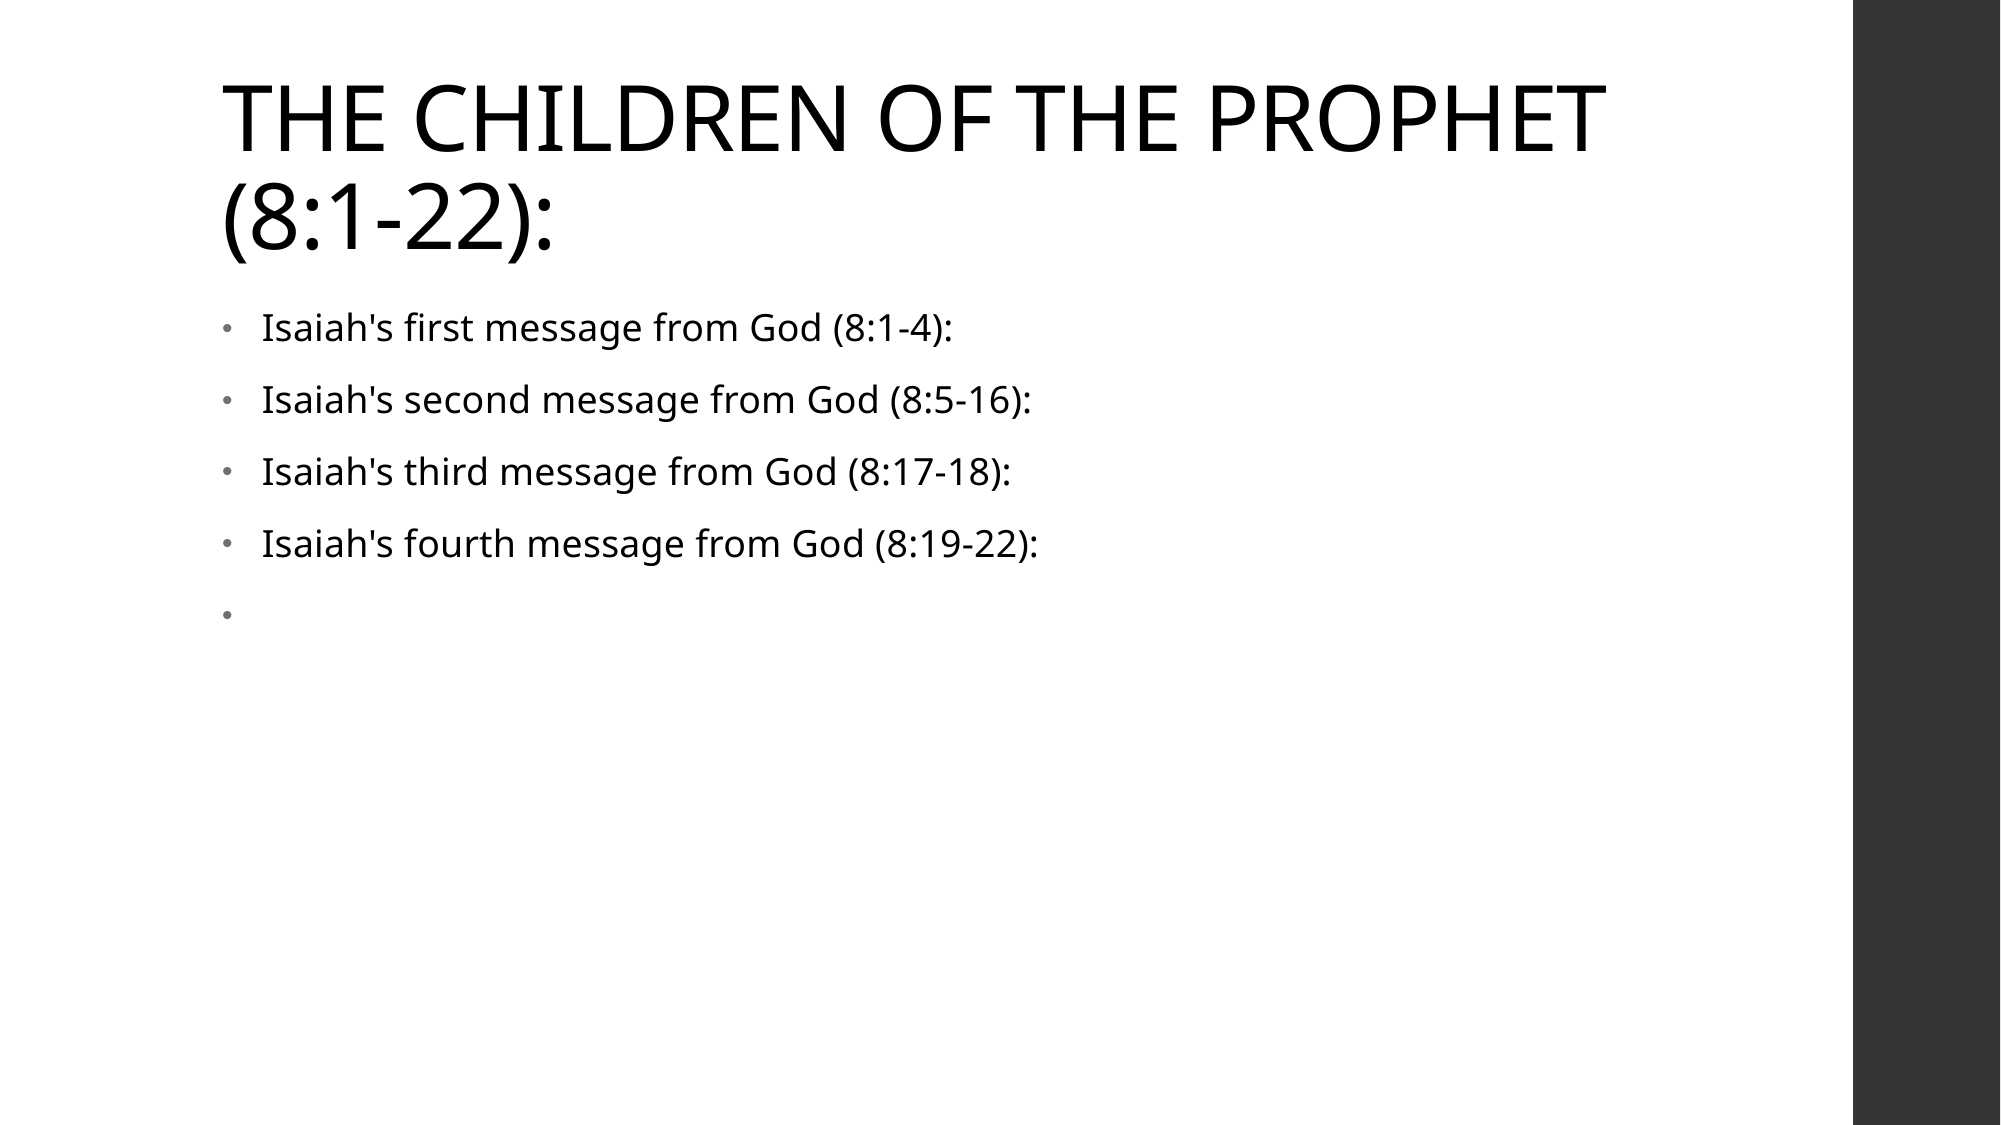

# THE CHILDREN OF THE PROPHET (8:1-22):
 Isaiah's first message from God (8:1-4):
 Isaiah's second message from God (8:5-16):
 Isaiah's third message from God (8:17-18):
 Isaiah's fourth message from God (8:19-22):